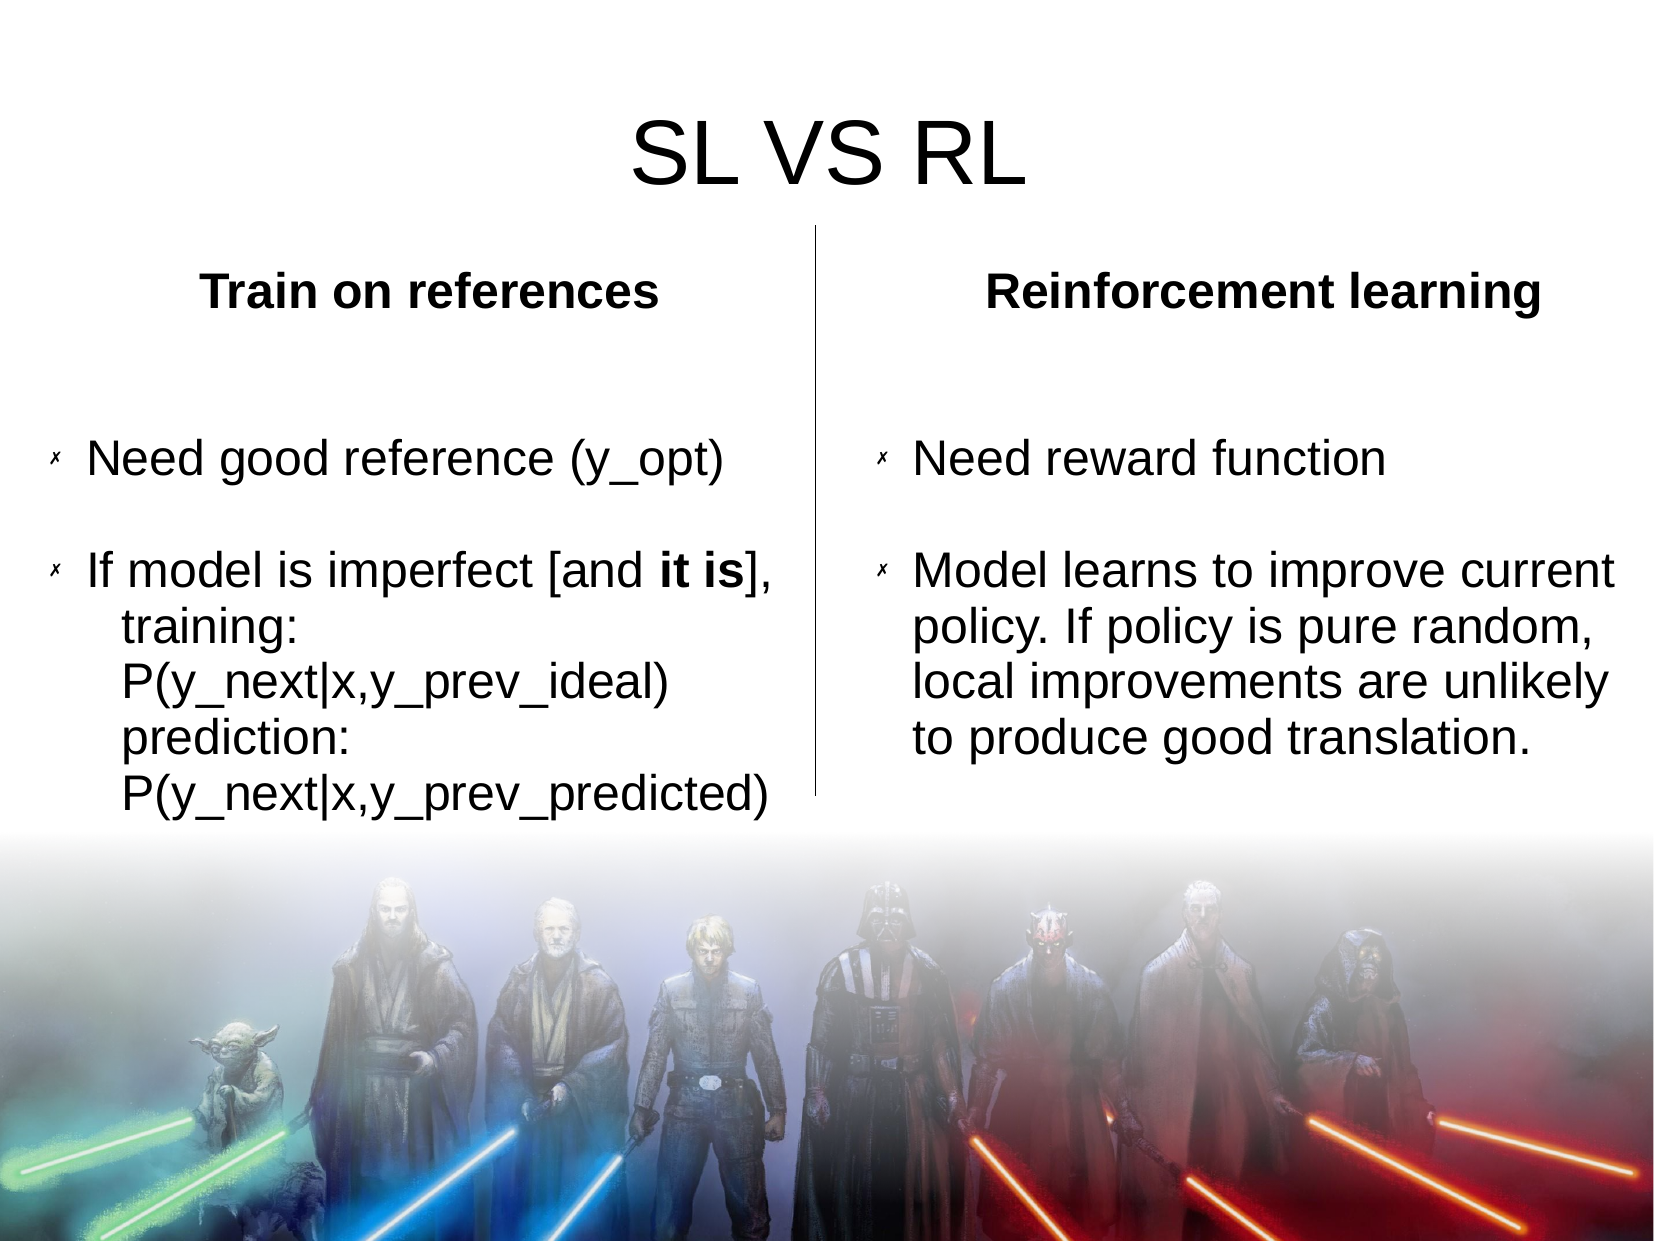

# SL VS RL
Train on references
Need good reference (y_opt)
If model is imperfect [and it is],
training:
P(y_next|x,y_prev_ideal)
prediction:
P(y_next|x,y_prev_predicted)
Reinforcement learning
Need reward function
Model learns to improve current policy. If policy is pure random, local improvements are unlikely to produce good translation.